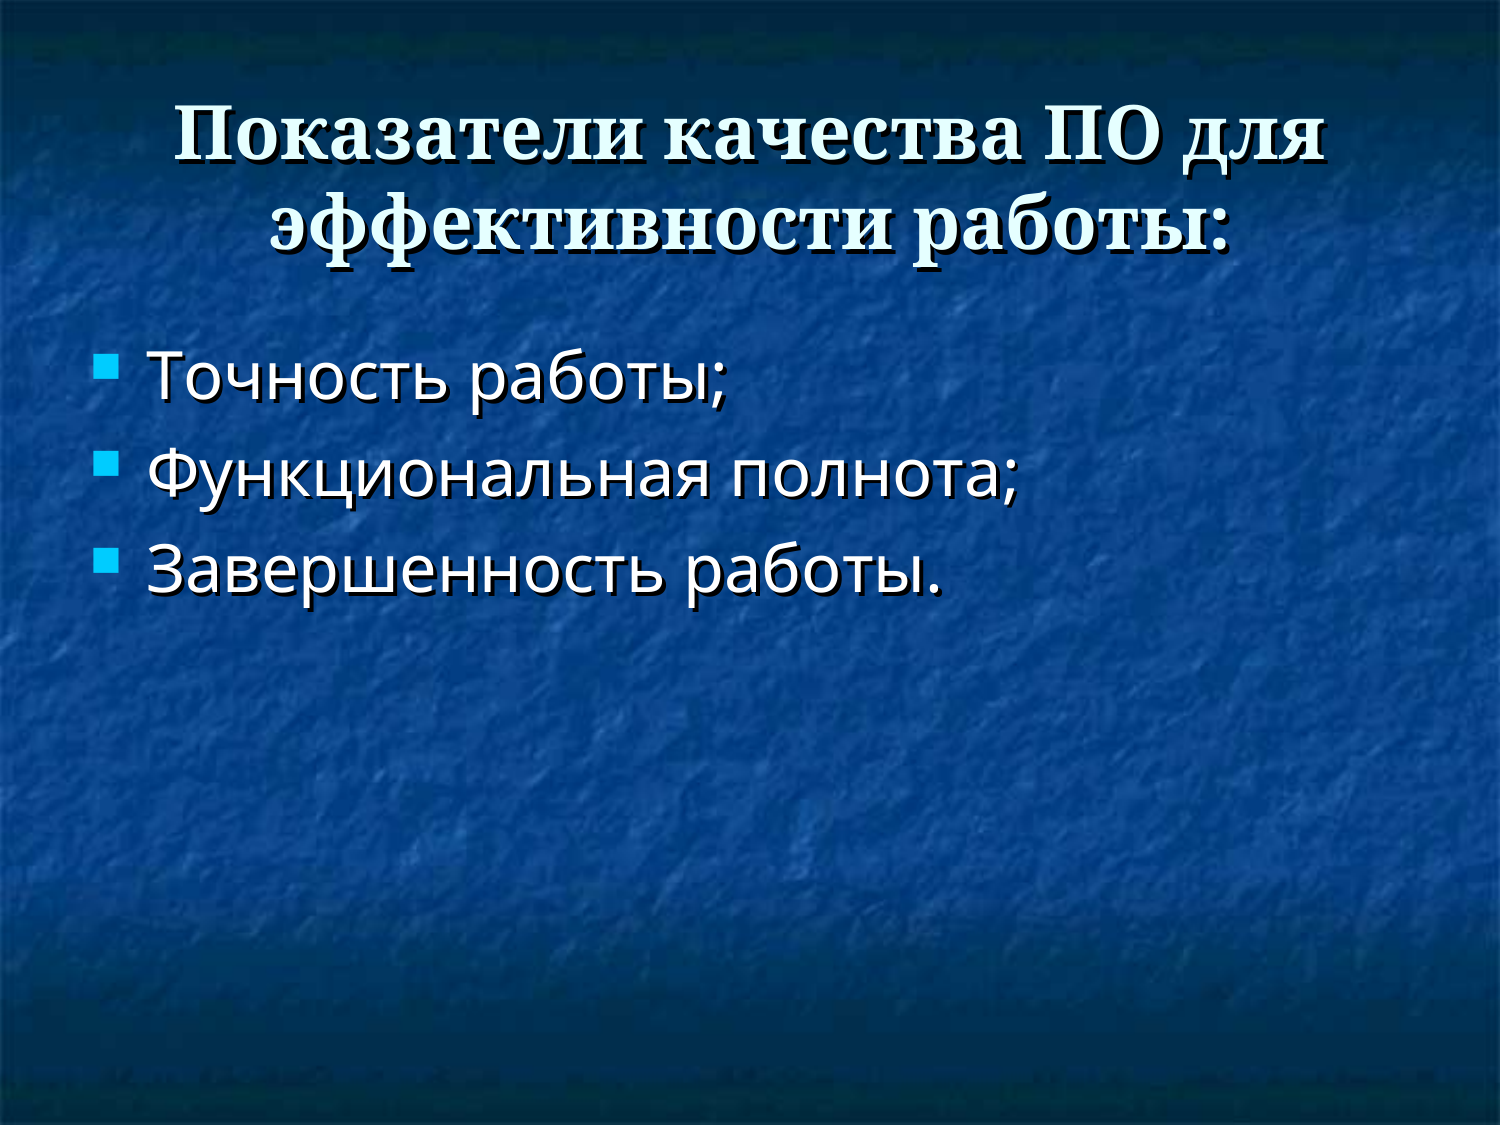

# Показатели качества ПО для эффективности работы:
Точность работы;
Функциональная полнота;
Завершенность работы.